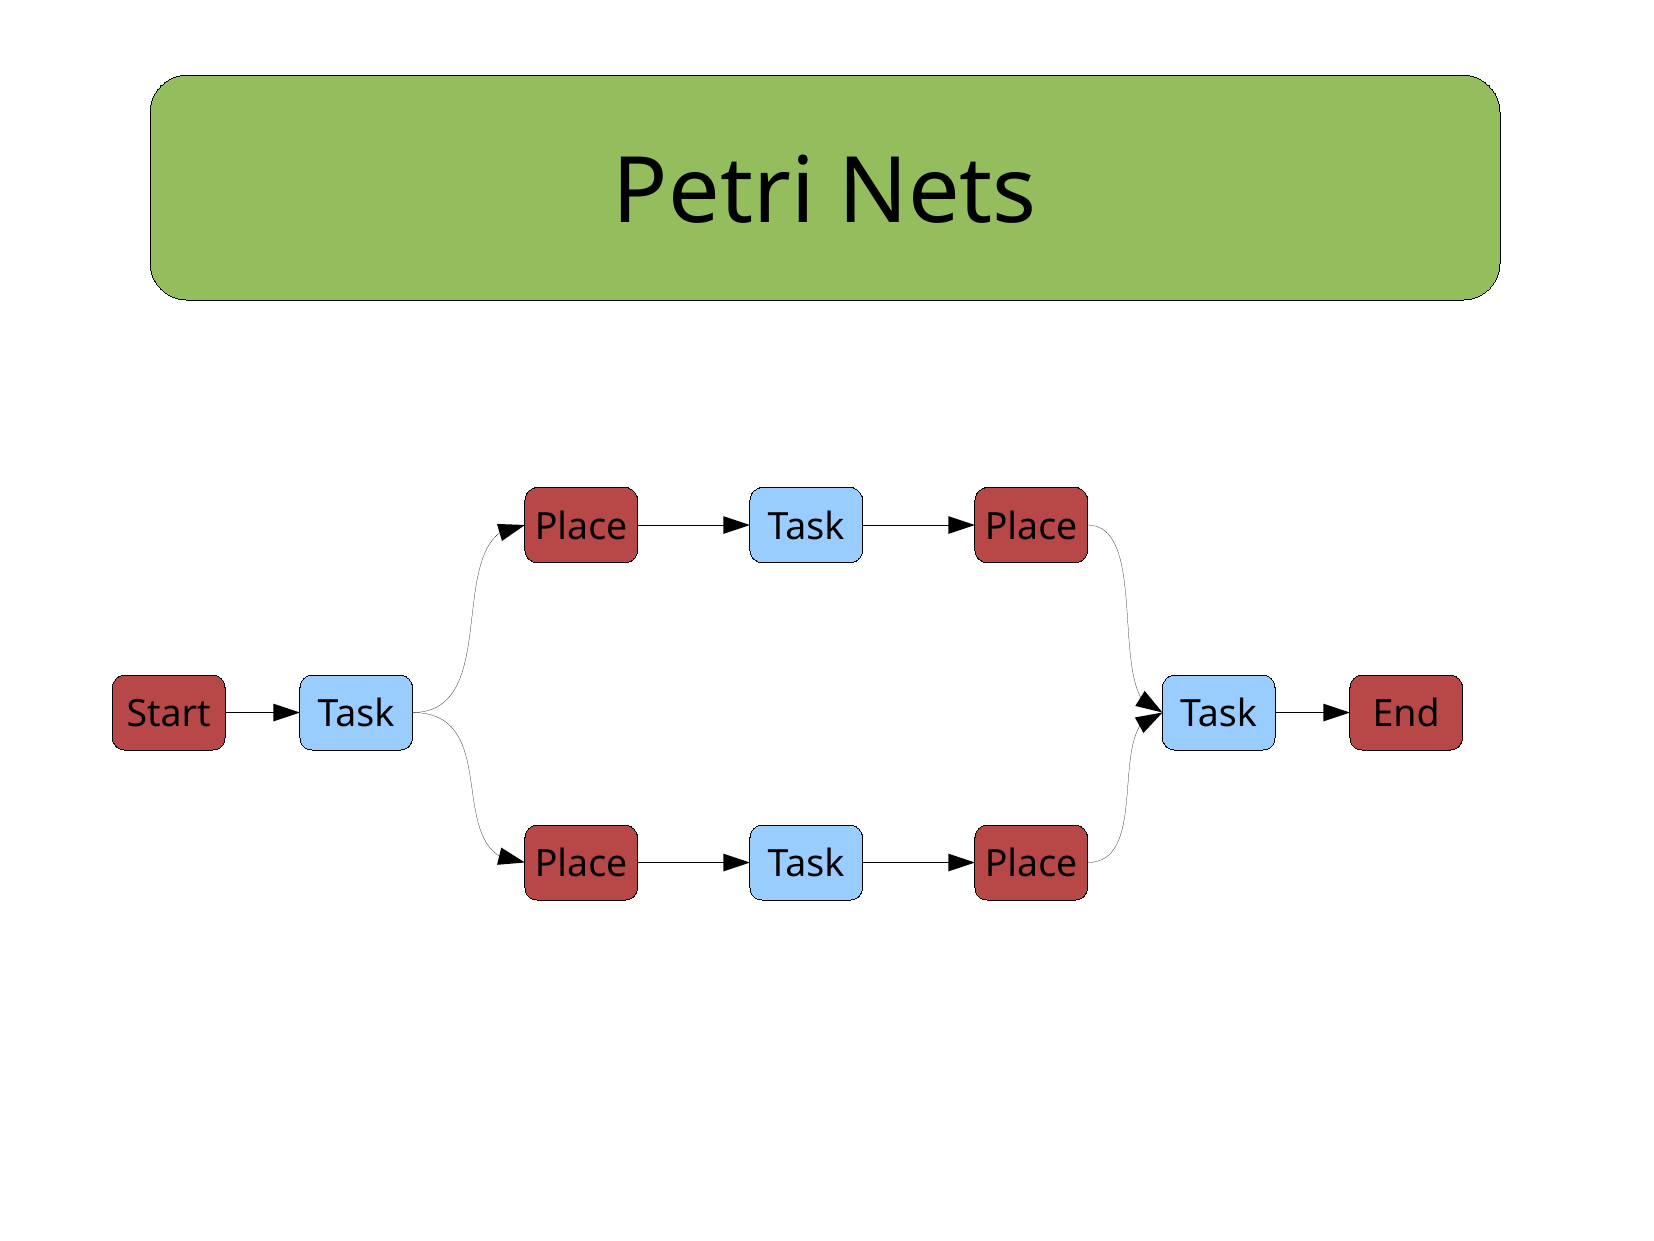

Petri Nets
Place
Task
Place
Start
Task
Task
End
Place
Task
Place